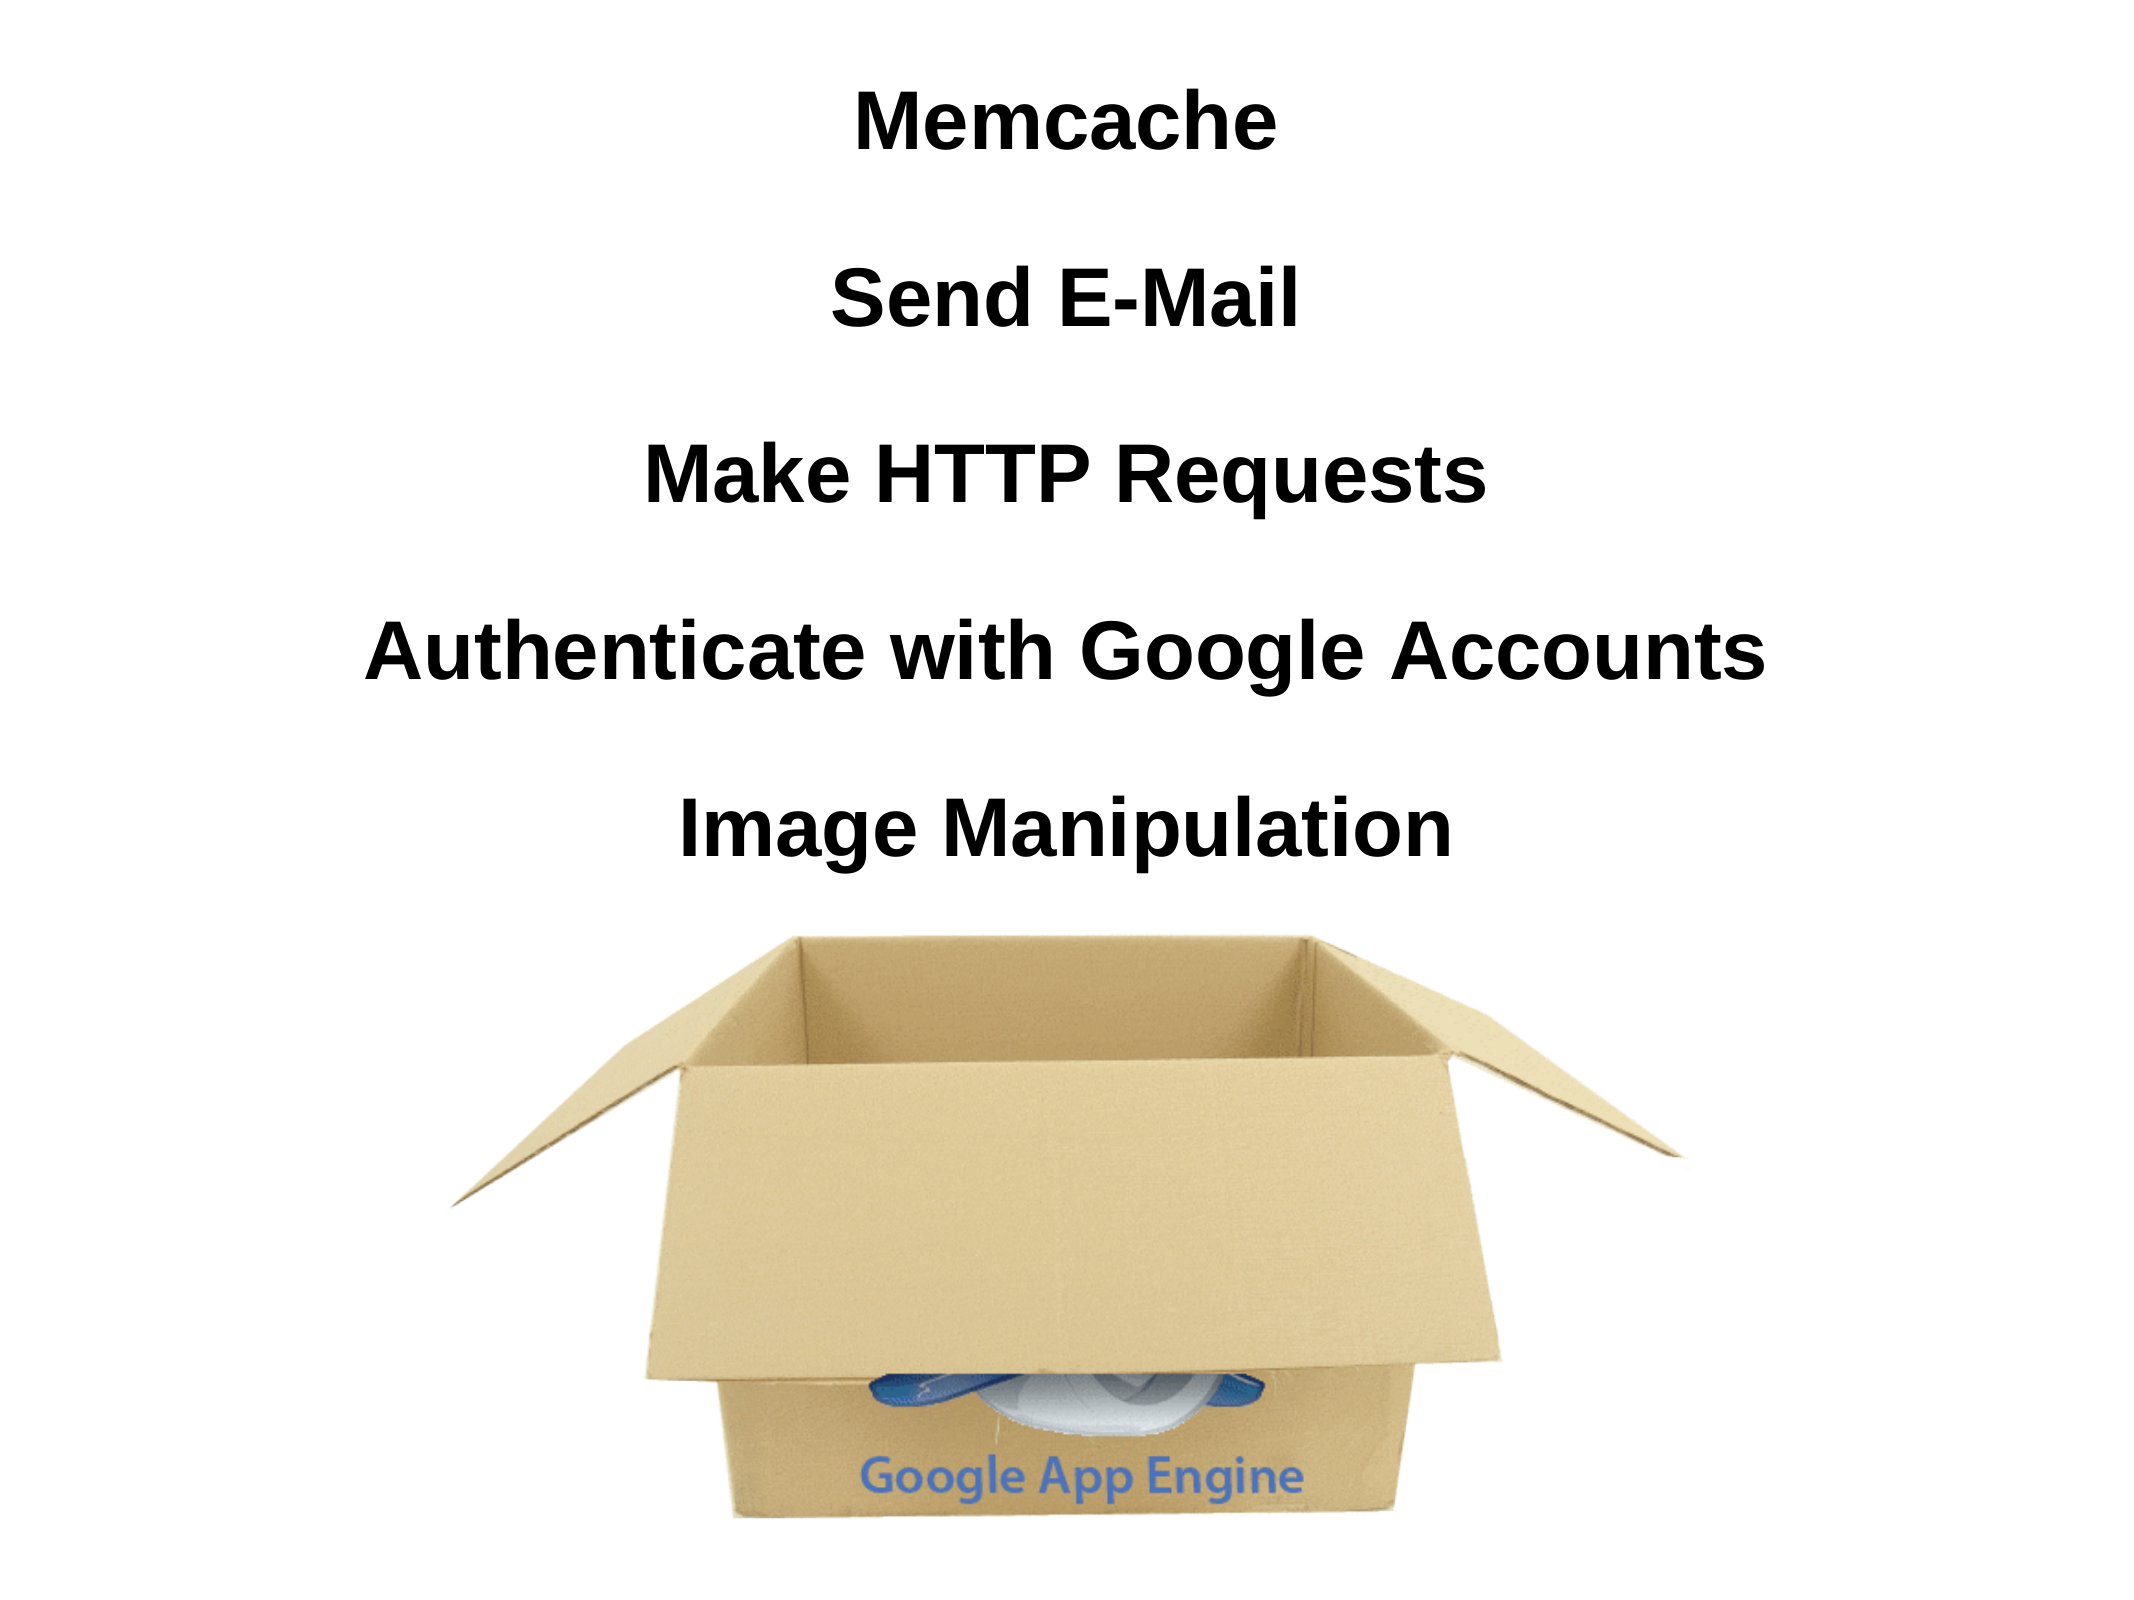

Memcache
Send E-Mail
Make HTTP Requests
Authenticate with Google Accounts
Image Manipulation